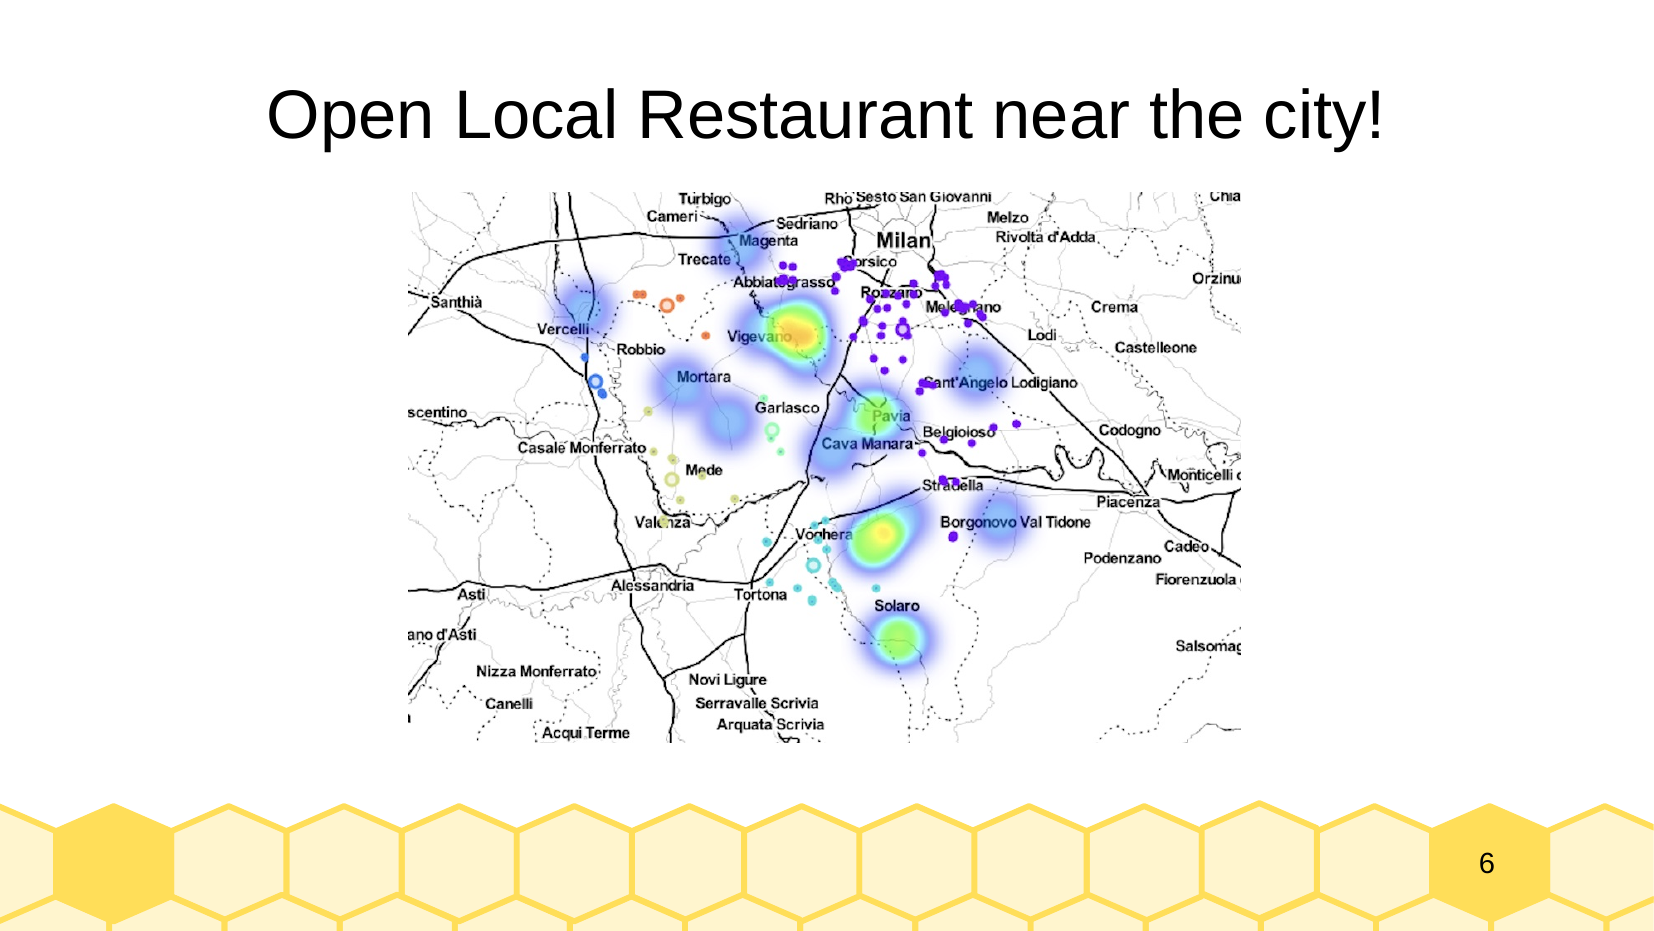

# Open Local Restaurant near the city!